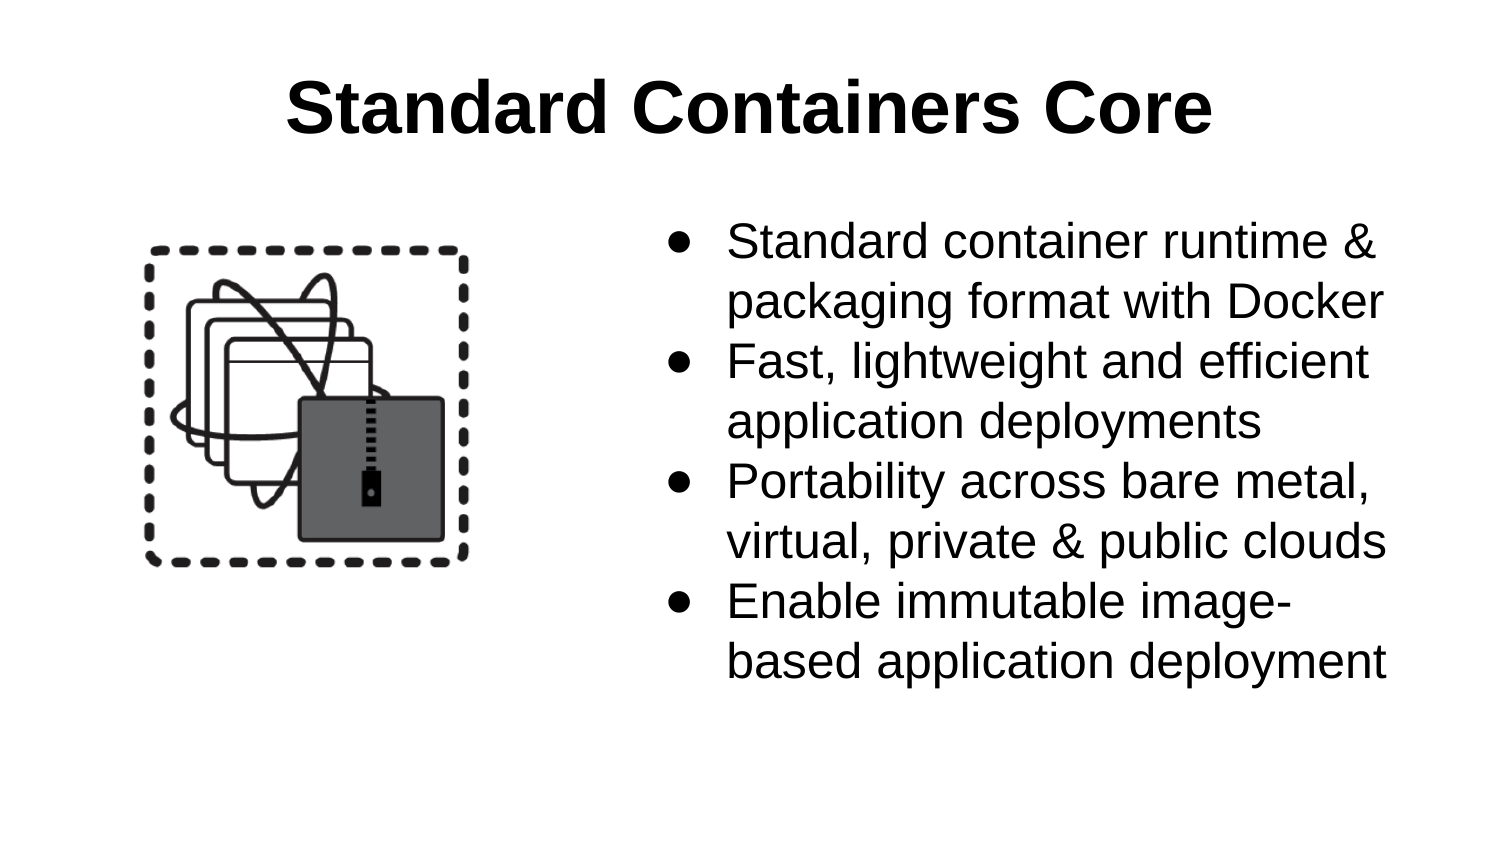

Standard Containers Core
#
Standard container runtime & packaging format with Docker
Fast, lightweight and efficient application deployments
Portability across bare metal, virtual, private & public clouds
Enable immutable image- based application deployment